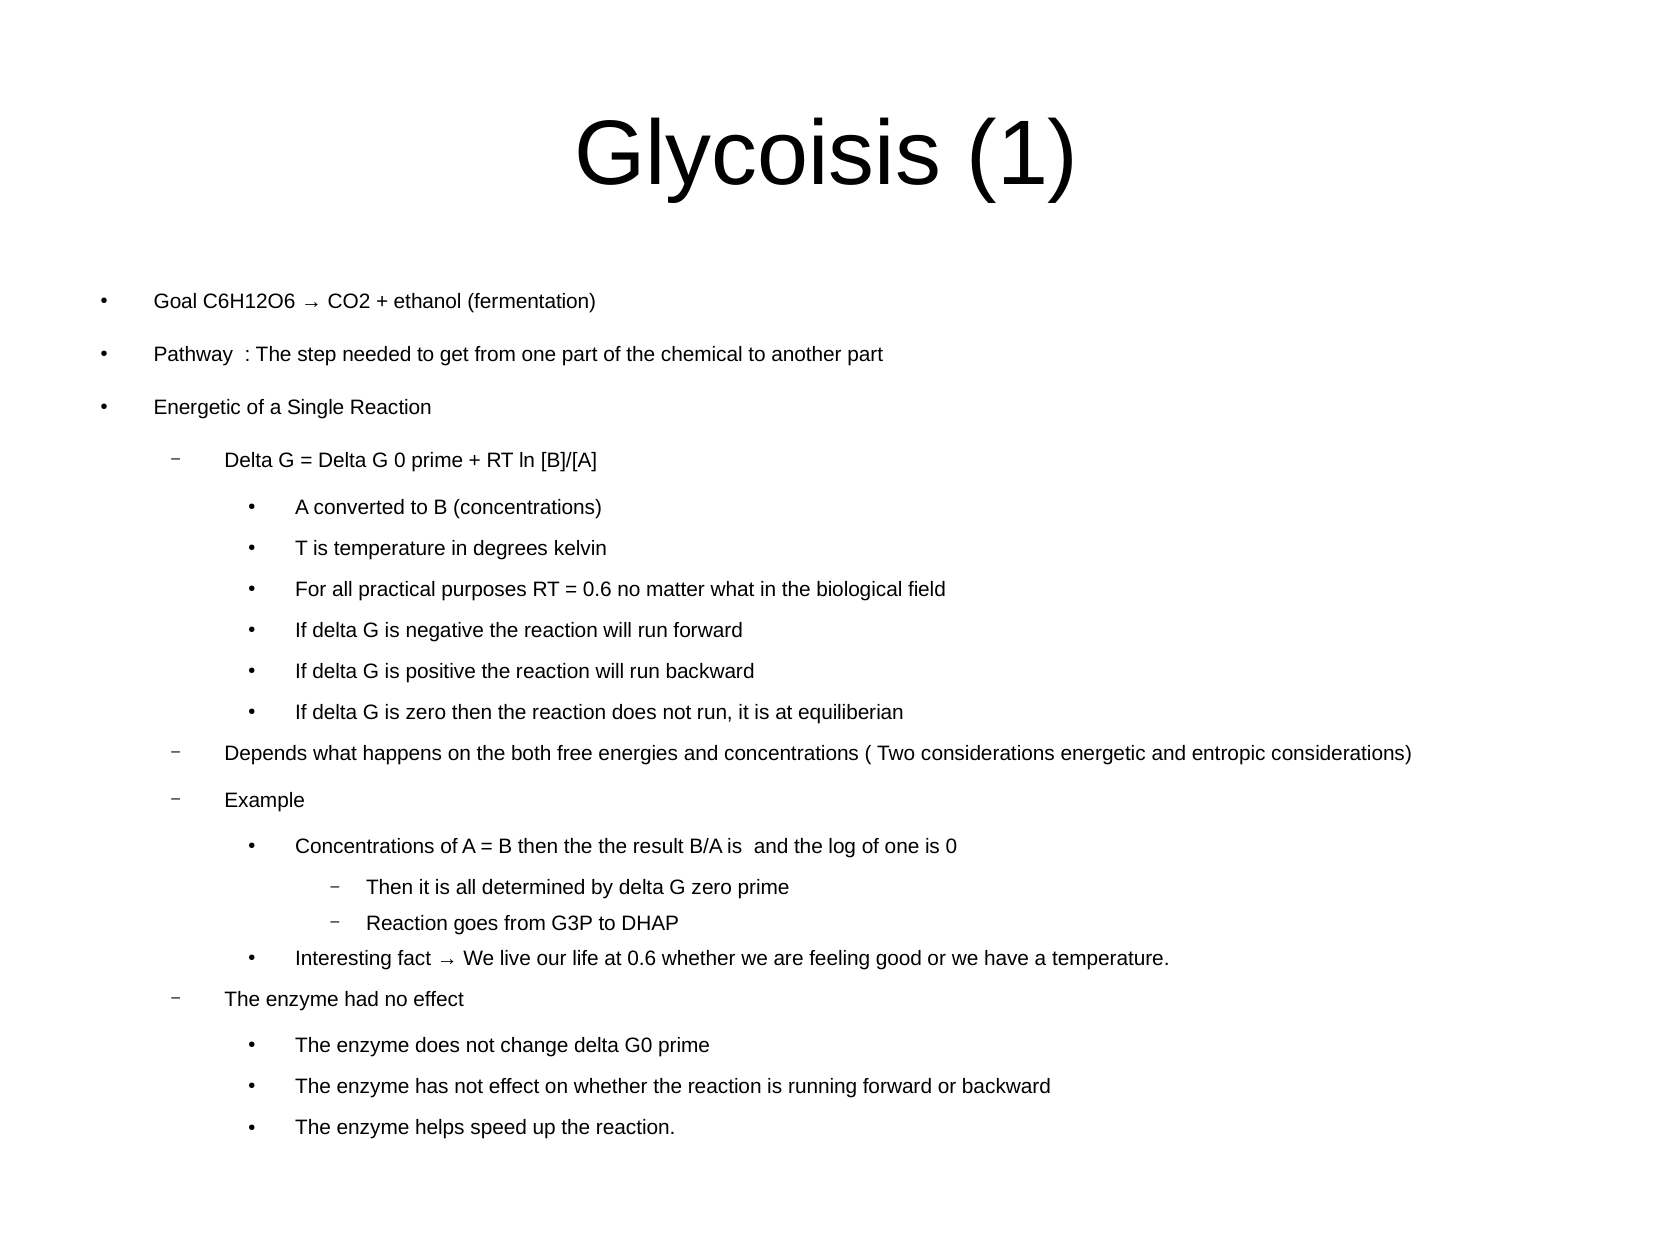

# Glycoisis (1)
Goal C6H12O6 → CO2 + ethanol (fermentation)
Pathway : The step needed to get from one part of the chemical to another part
Energetic of a Single Reaction
Delta G = Delta G 0 prime + RT ln [B]/[A]
A converted to B (concentrations)
T is temperature in degrees kelvin
For all practical purposes RT = 0.6 no matter what in the biological field
If delta G is negative the reaction will run forward
If delta G is positive the reaction will run backward
If delta G is zero then the reaction does not run, it is at equiliberian
Depends what happens on the both free energies and concentrations ( Two considerations energetic and entropic considerations)
Example
Concentrations of A = B then the the result B/A is and the log of one is 0
Then it is all determined by delta G zero prime
Reaction goes from G3P to DHAP
Interesting fact → We live our life at 0.6 whether we are feeling good or we have a temperature.
The enzyme had no effect
The enzyme does not change delta G0 prime
The enzyme has not effect on whether the reaction is running forward or backward
The enzyme helps speed up the reaction.